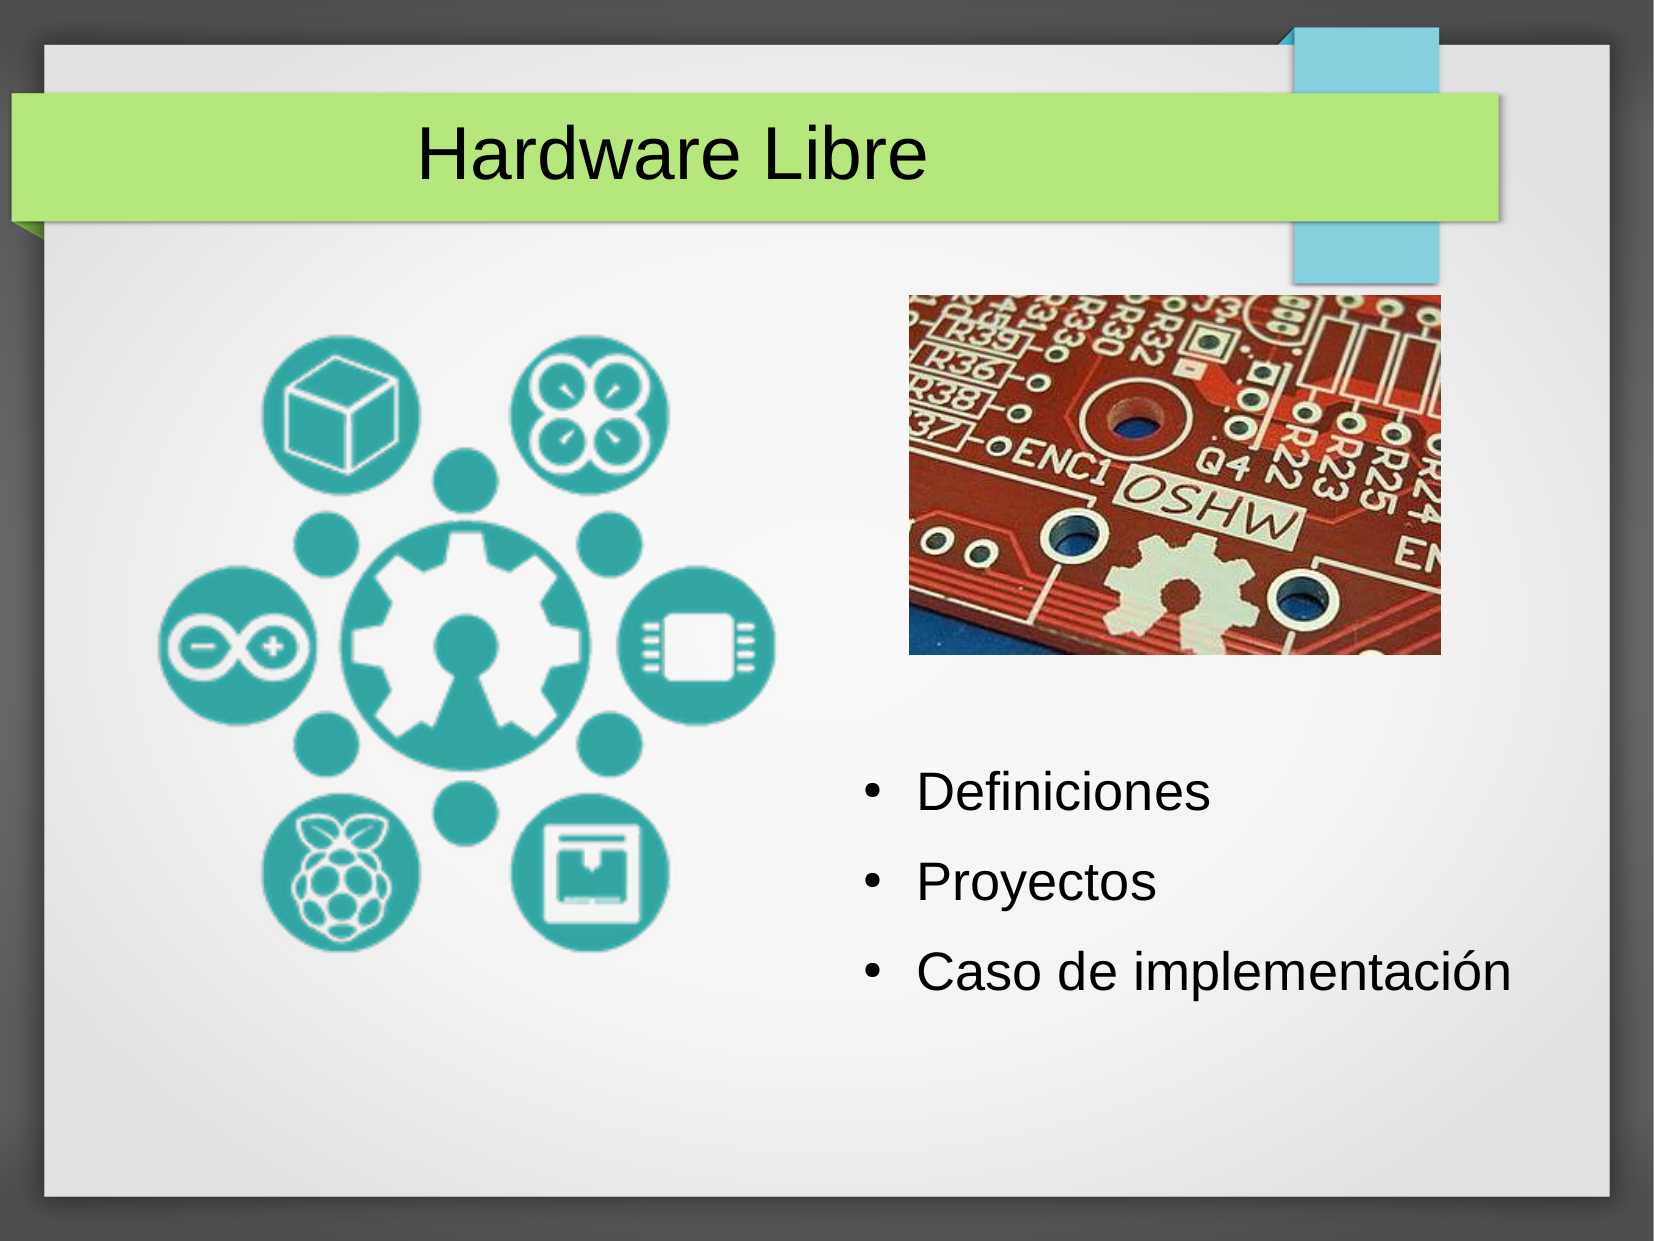

# Hardware Libre
Definiciones
Proyectos
Caso de implementación